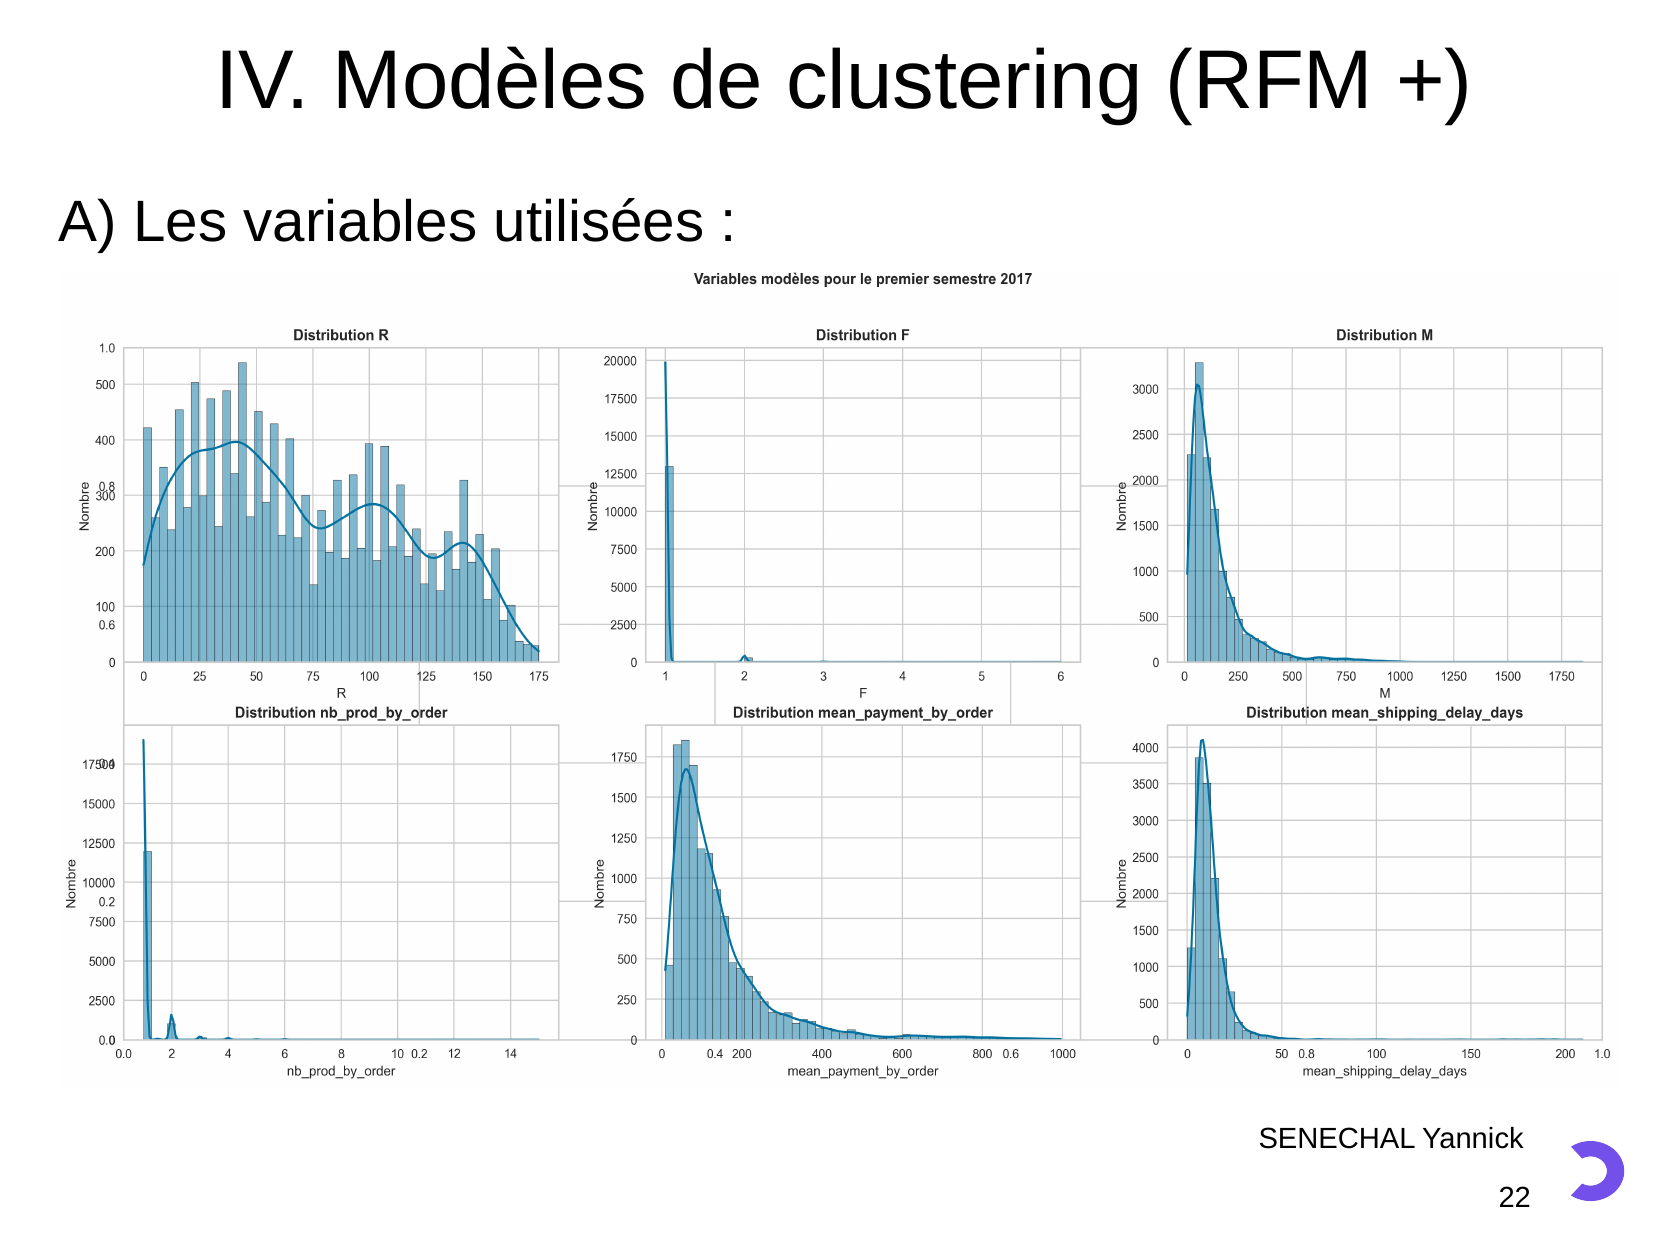

# IV. Modèles de clustering (RFM +)
A) Les variables utilisées :
SENECHAL Yannick
22